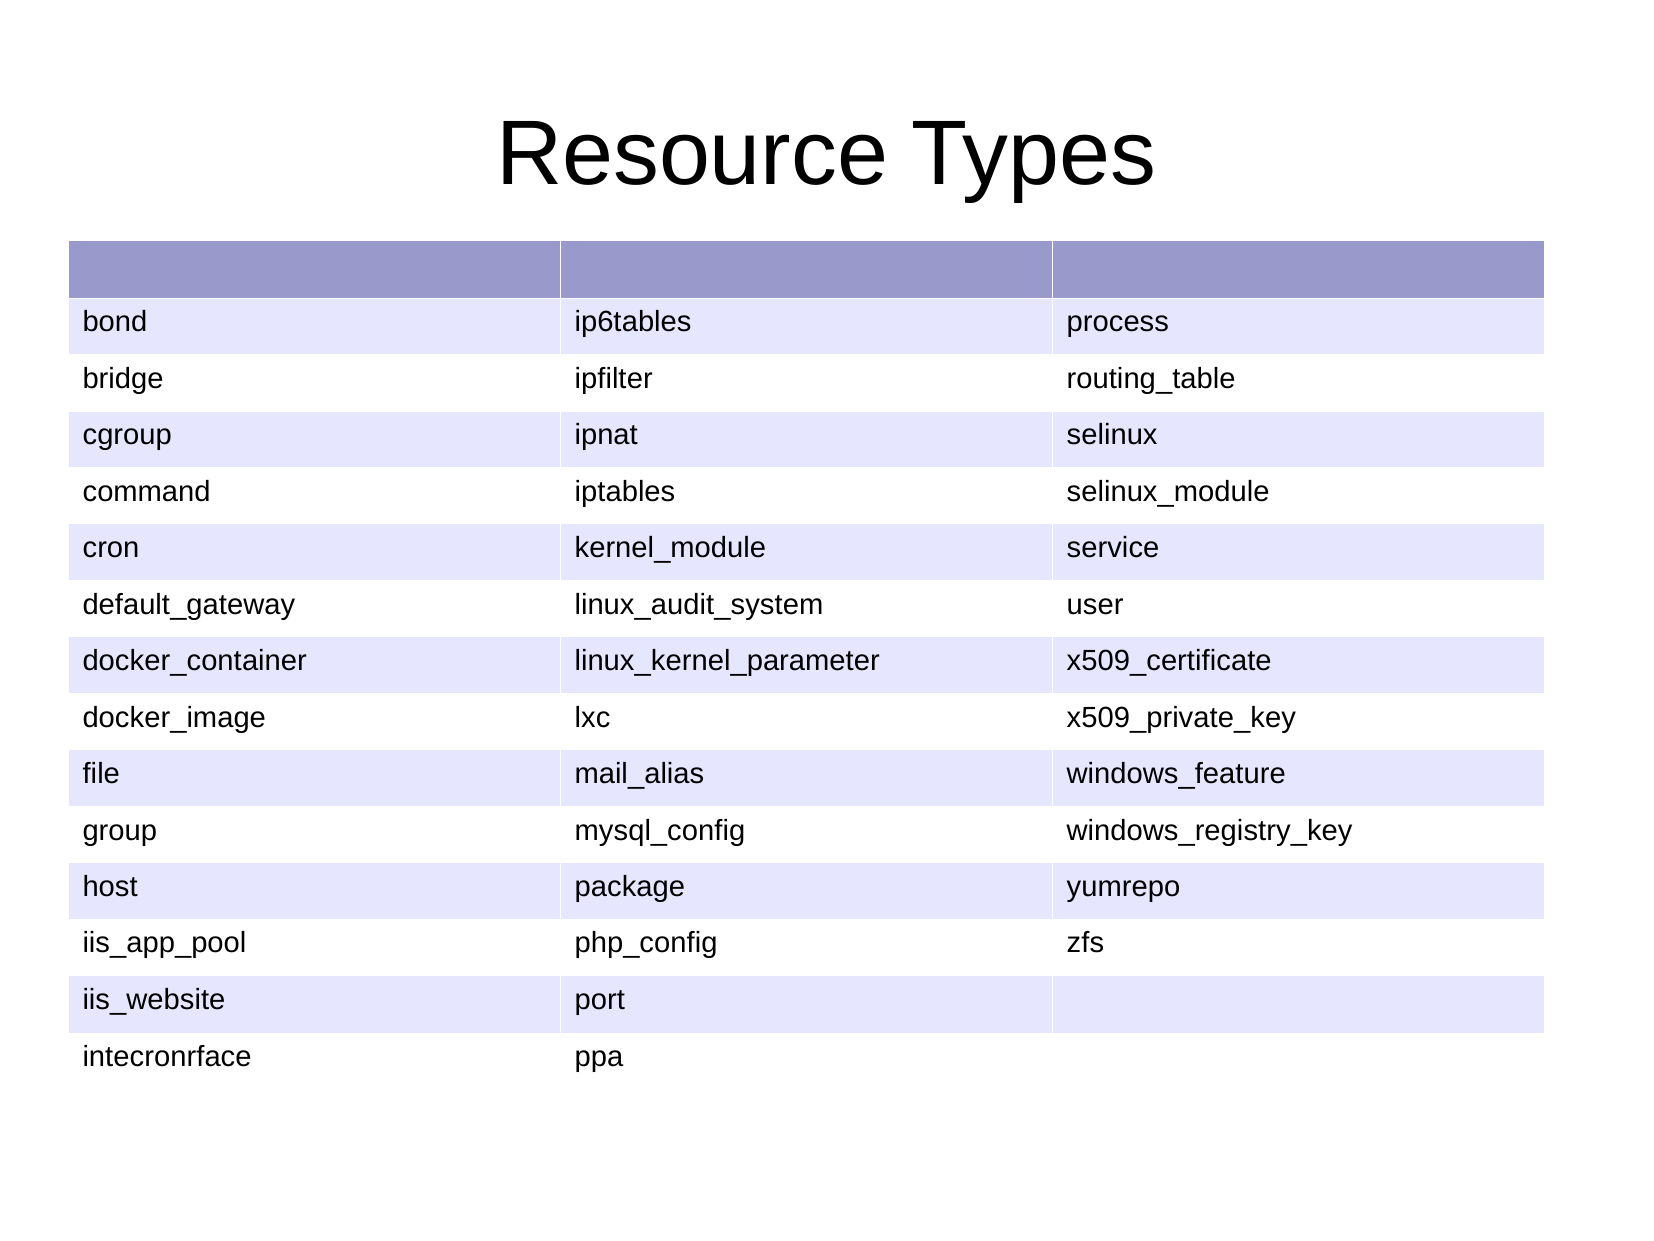

# Resource Types
| | | |
| --- | --- | --- |
| bond | ip6tables | process |
| bridge | ipfilter | routing\_table |
| cgroup | ipnat | selinux |
| command | iptables | selinux\_module |
| cron | kernel\_module | service |
| default\_gateway | linux\_audit\_system | user |
| docker\_container | linux\_kernel\_parameter | x509\_certificate |
| docker\_image | lxc | x509\_private\_key |
| file | mail\_alias | windows\_feature |
| group | mysql\_config | windows\_registry\_key |
| host | package | yumrepo |
| iis\_app\_pool | php\_config | zfs |
| iis\_website | port | |
| intecronrface | ppa | |